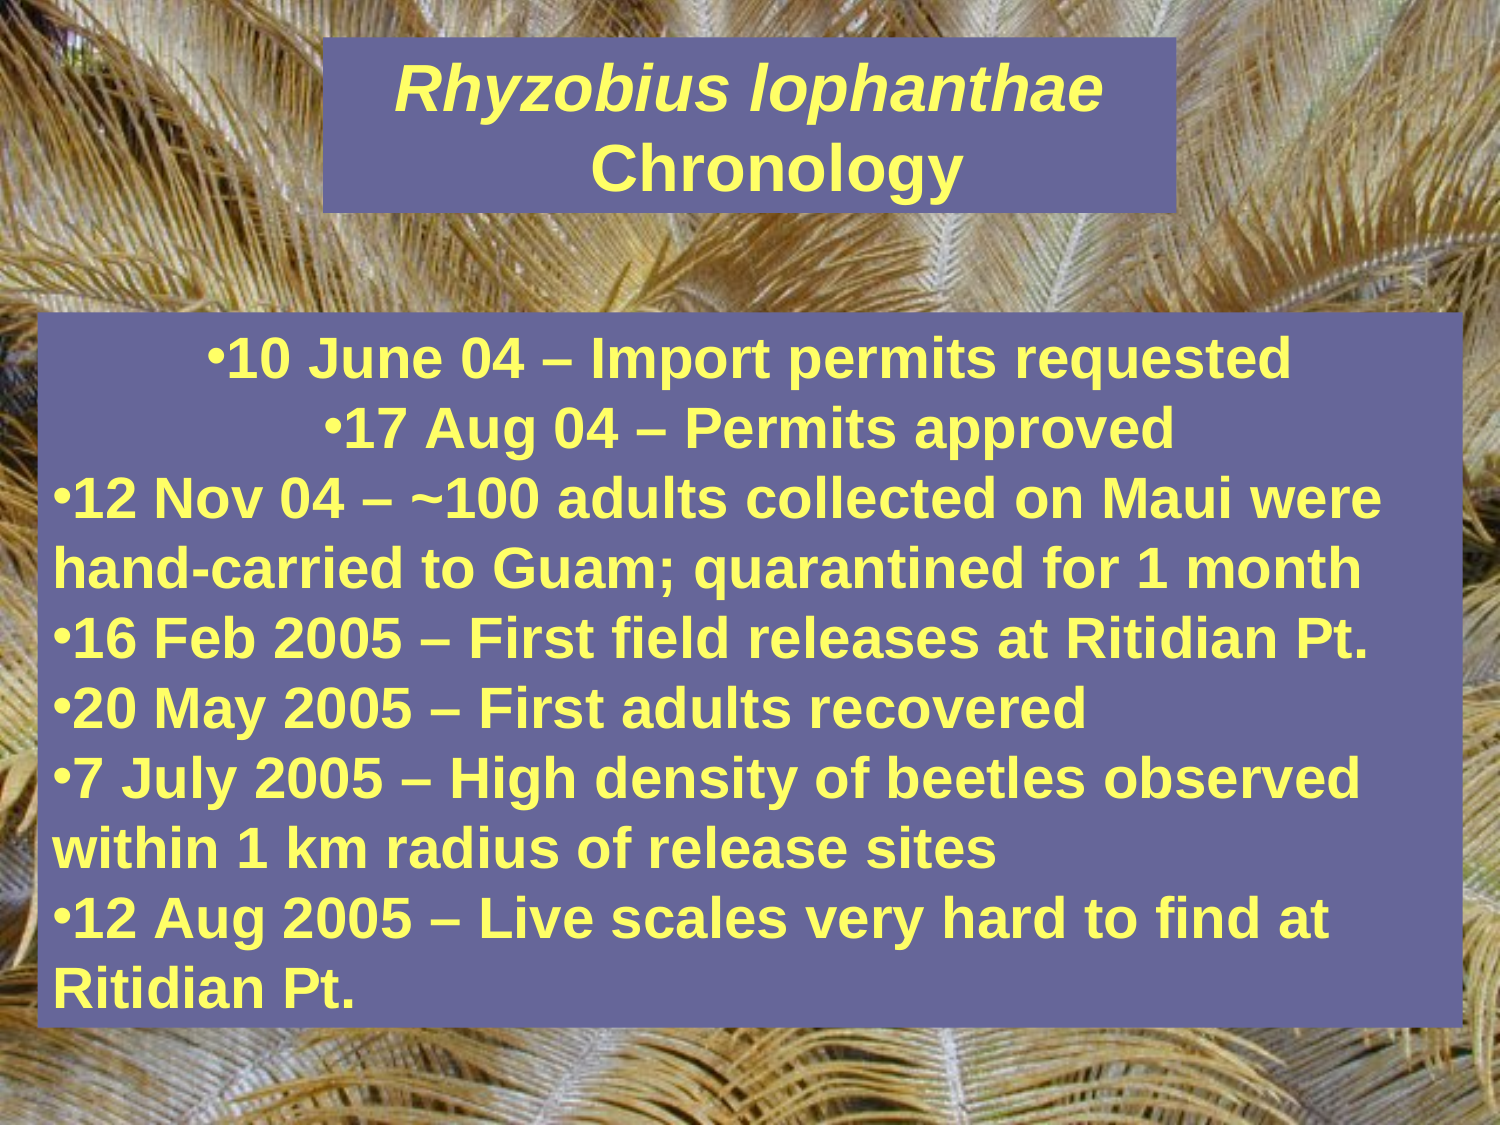

Rhyzobius lophanthae
Chronology
10 June 04 – Import permits requested
17 Aug 04 – Permits approved
12 Nov 04 – ~100 adults collected on Maui were 	hand-carried to Guam; quarantined for 1 month
16 Feb 2005 – First field releases at Ritidian Pt.
20 May 2005 – First adults recovered
7 July 2005 – High density of beetles observed 	within 1 km radius of release sites
12 Aug 2005 – Live scales very hard to find at 	Ritidian Pt.